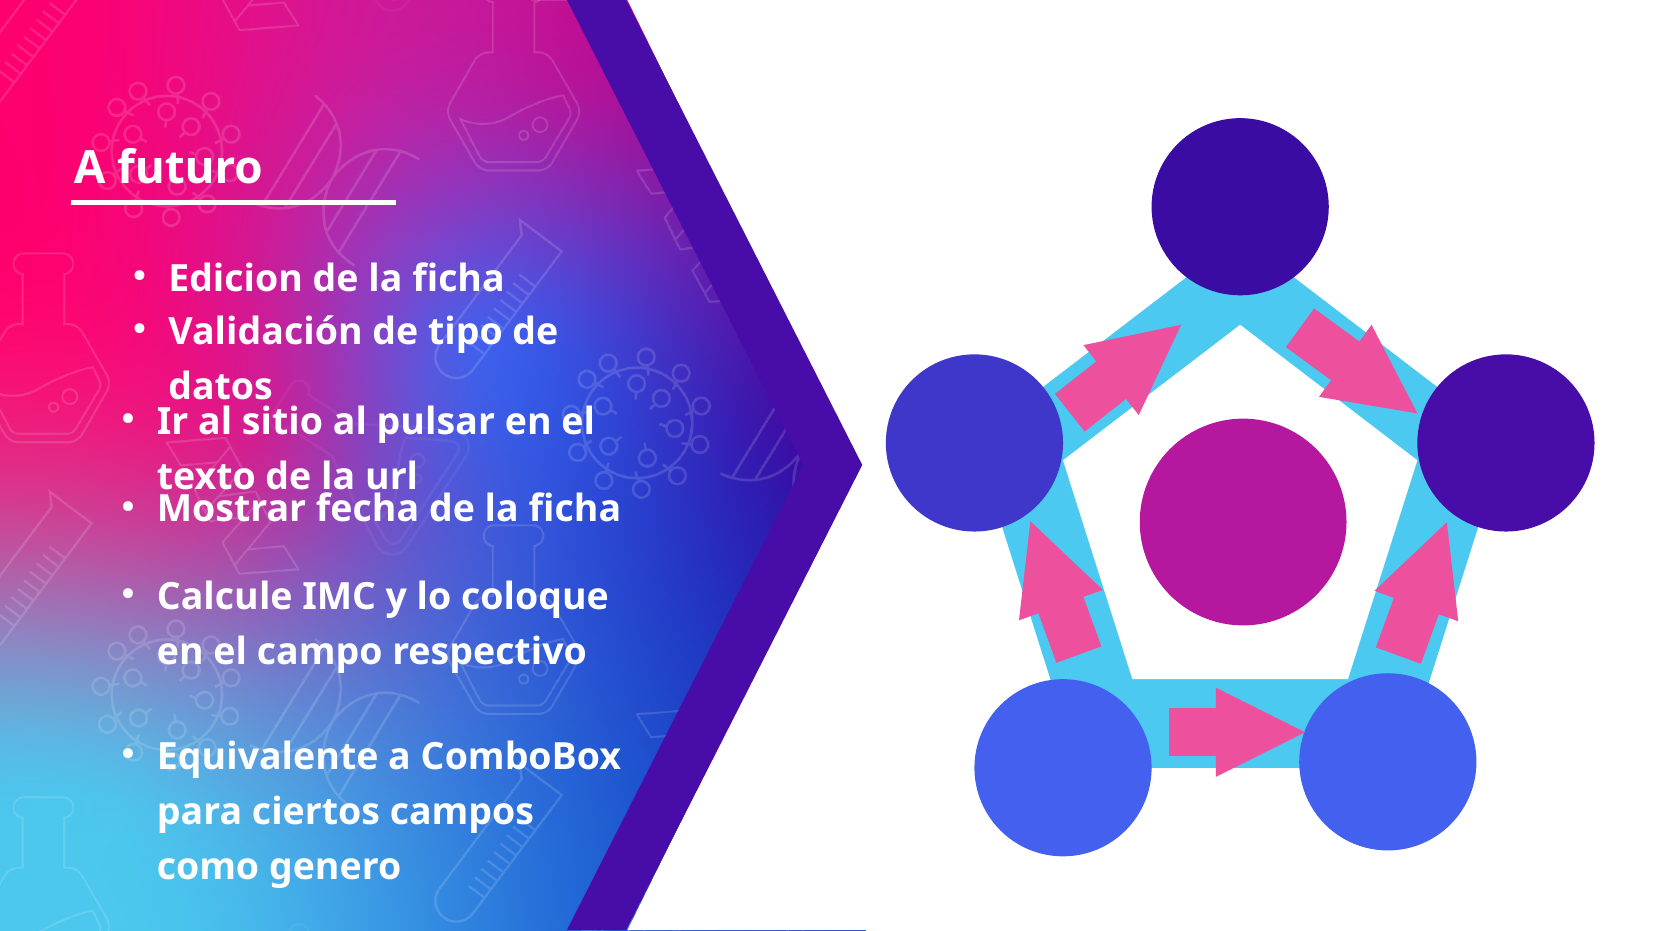

A futuro
Edicion de la ficha
Validación de tipo de datos
Ir al sitio al pulsar en el texto de la url
Mostrar fecha de la ficha
Calcule IMC y lo coloque en el campo respectivo
Equivalente a ComboBox para ciertos campos como genero